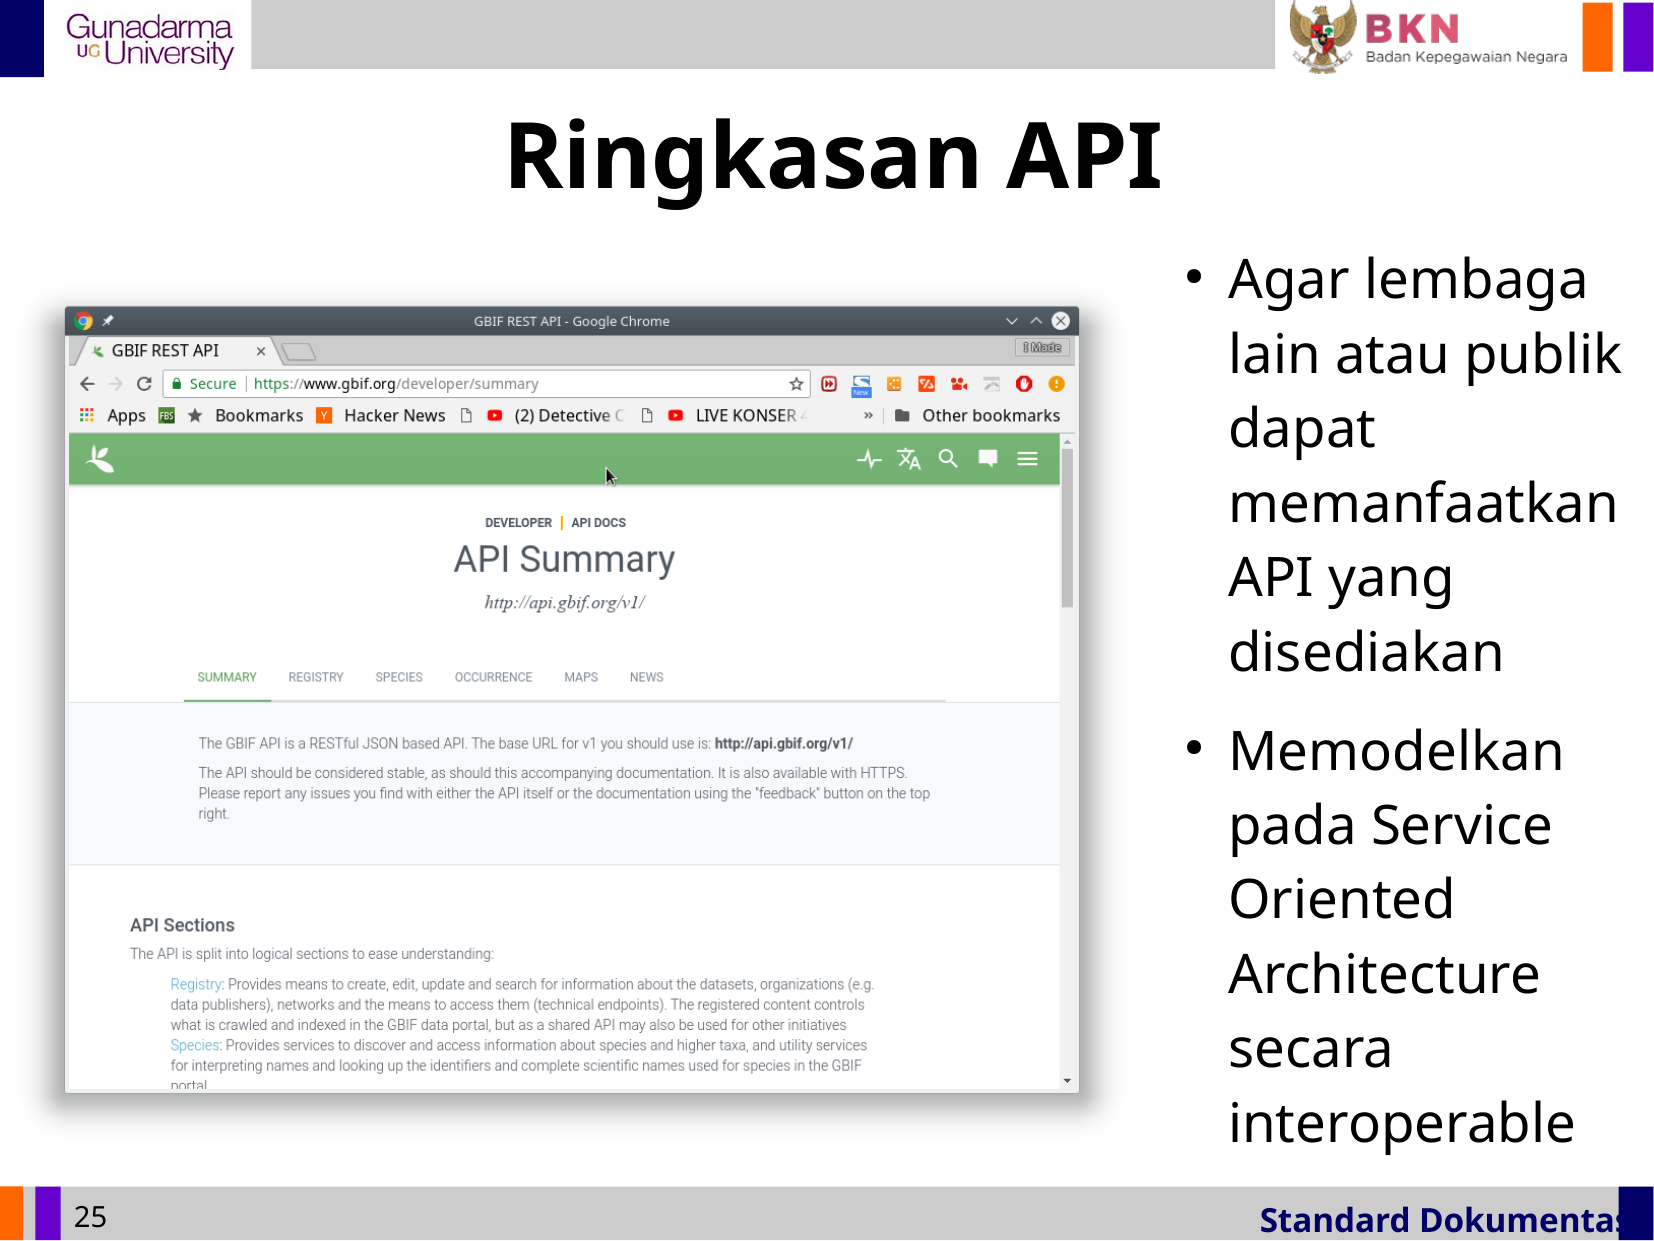

# Ringkasan API
Agar lembaga lain atau publik dapat memanfaatkan API yang disediakan
Memodelkan pada Service Oriented Architecture secara interoperable